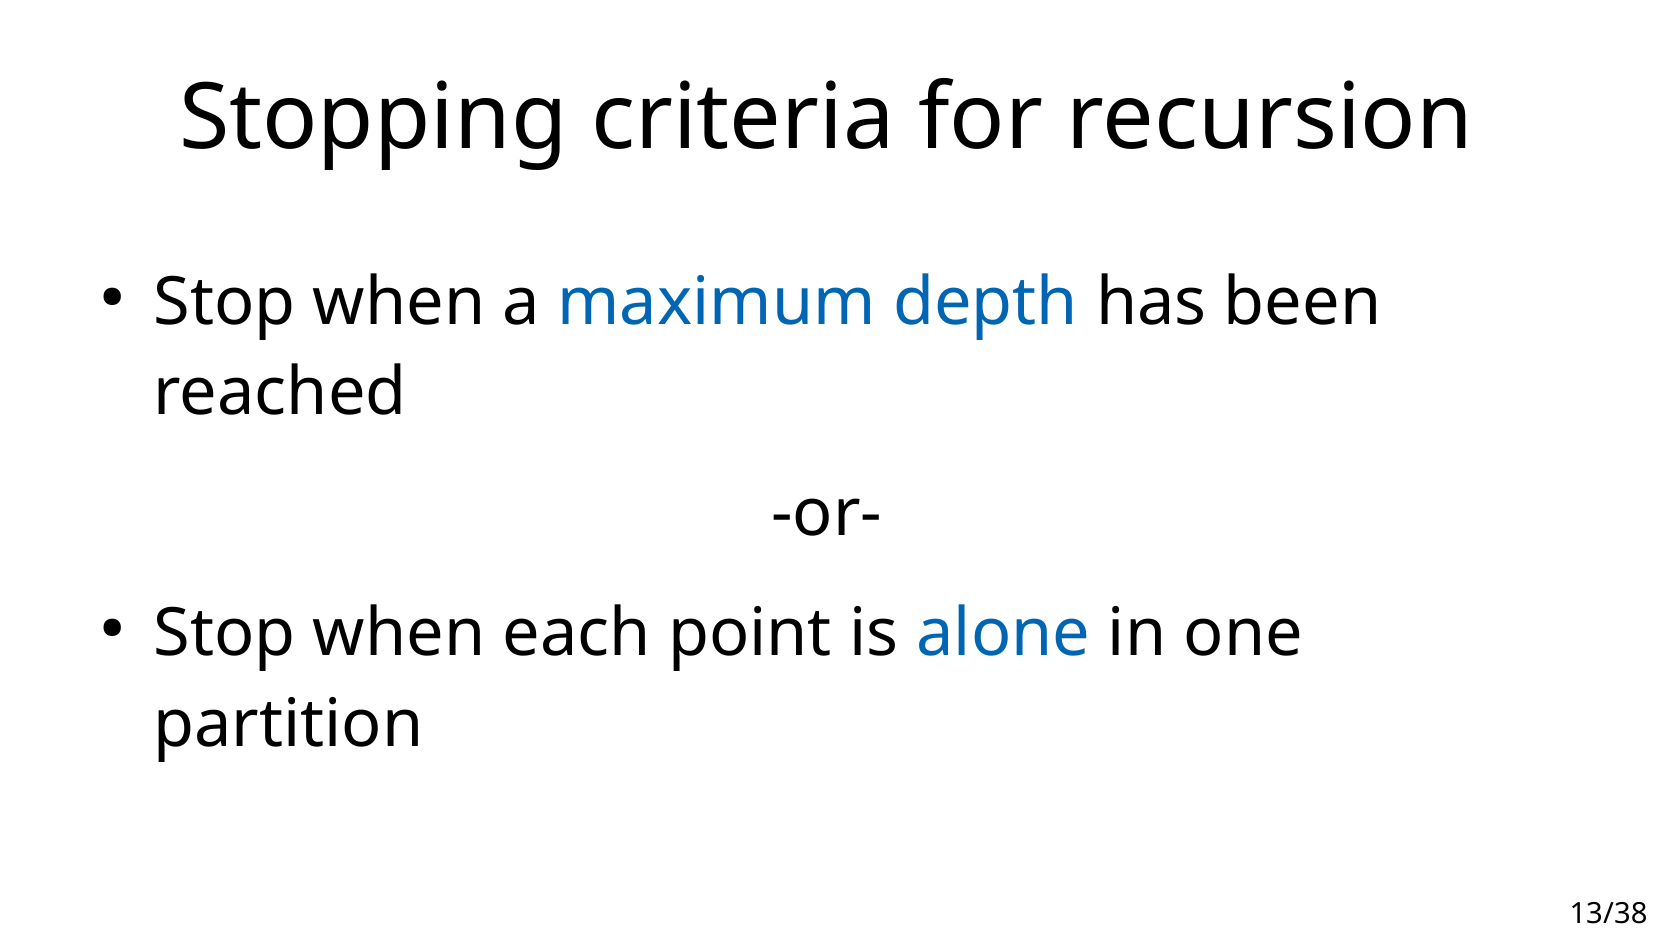

# Stopping criteria for recursion
Stop when a maximum depth has been reached
-or-
Stop when each point is alone in one partition
13